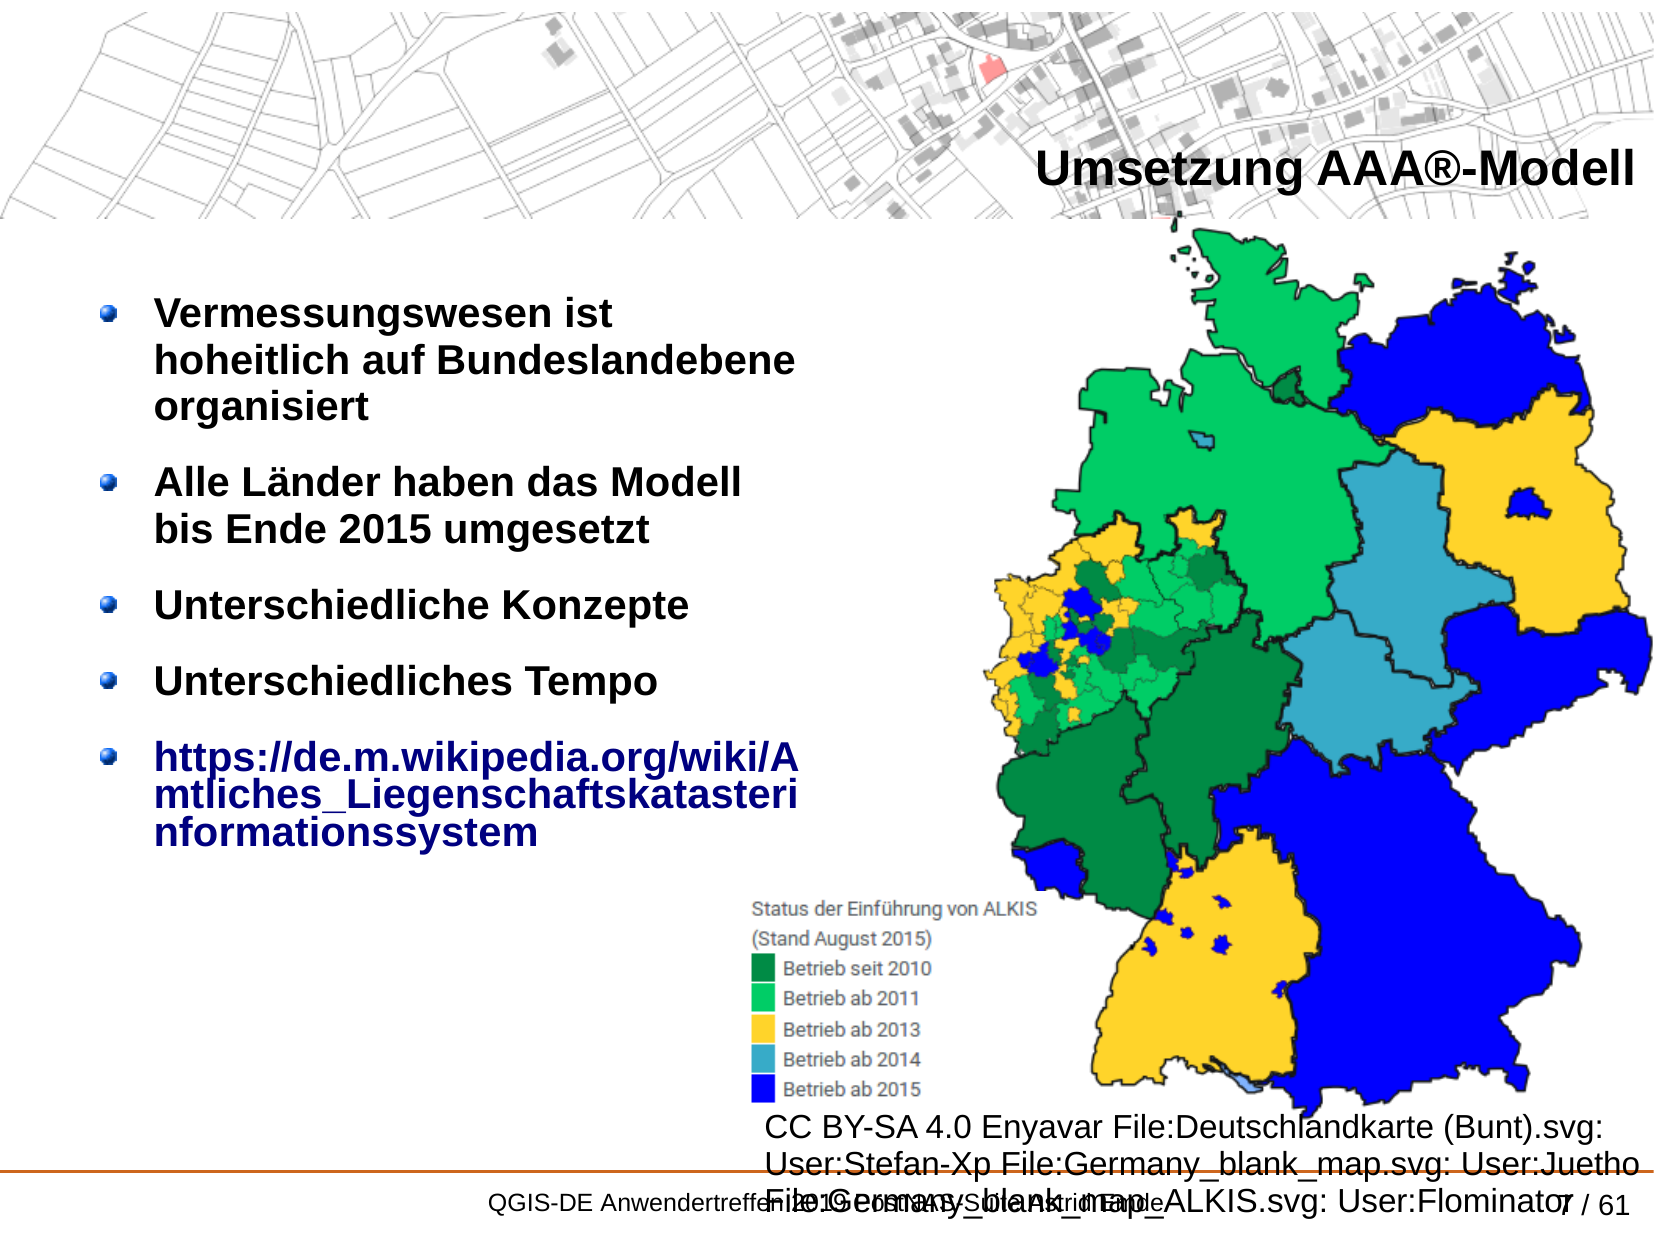

# Umsetzung AAA®-Modell
Vermessungswesen ist hoheitlich auf Bundeslandebene organisiert
Alle Länder haben das Modell bis Ende 2015 umgesetzt
Unterschiedliche Konzepte
Unterschiedliches Tempo
https://de.m.wikipedia.org/wiki/Amtliches_Liegenschaftskatasterinformationssystem
CC BY-SA 4.0 Enyavar File:Deutschlandkarte (Bunt).svg:
User:Stefan-Xp File:Germany_blank_map.svg: User:Juetho File:Germany_blank_map_ALKIS.svg: User:Flominator